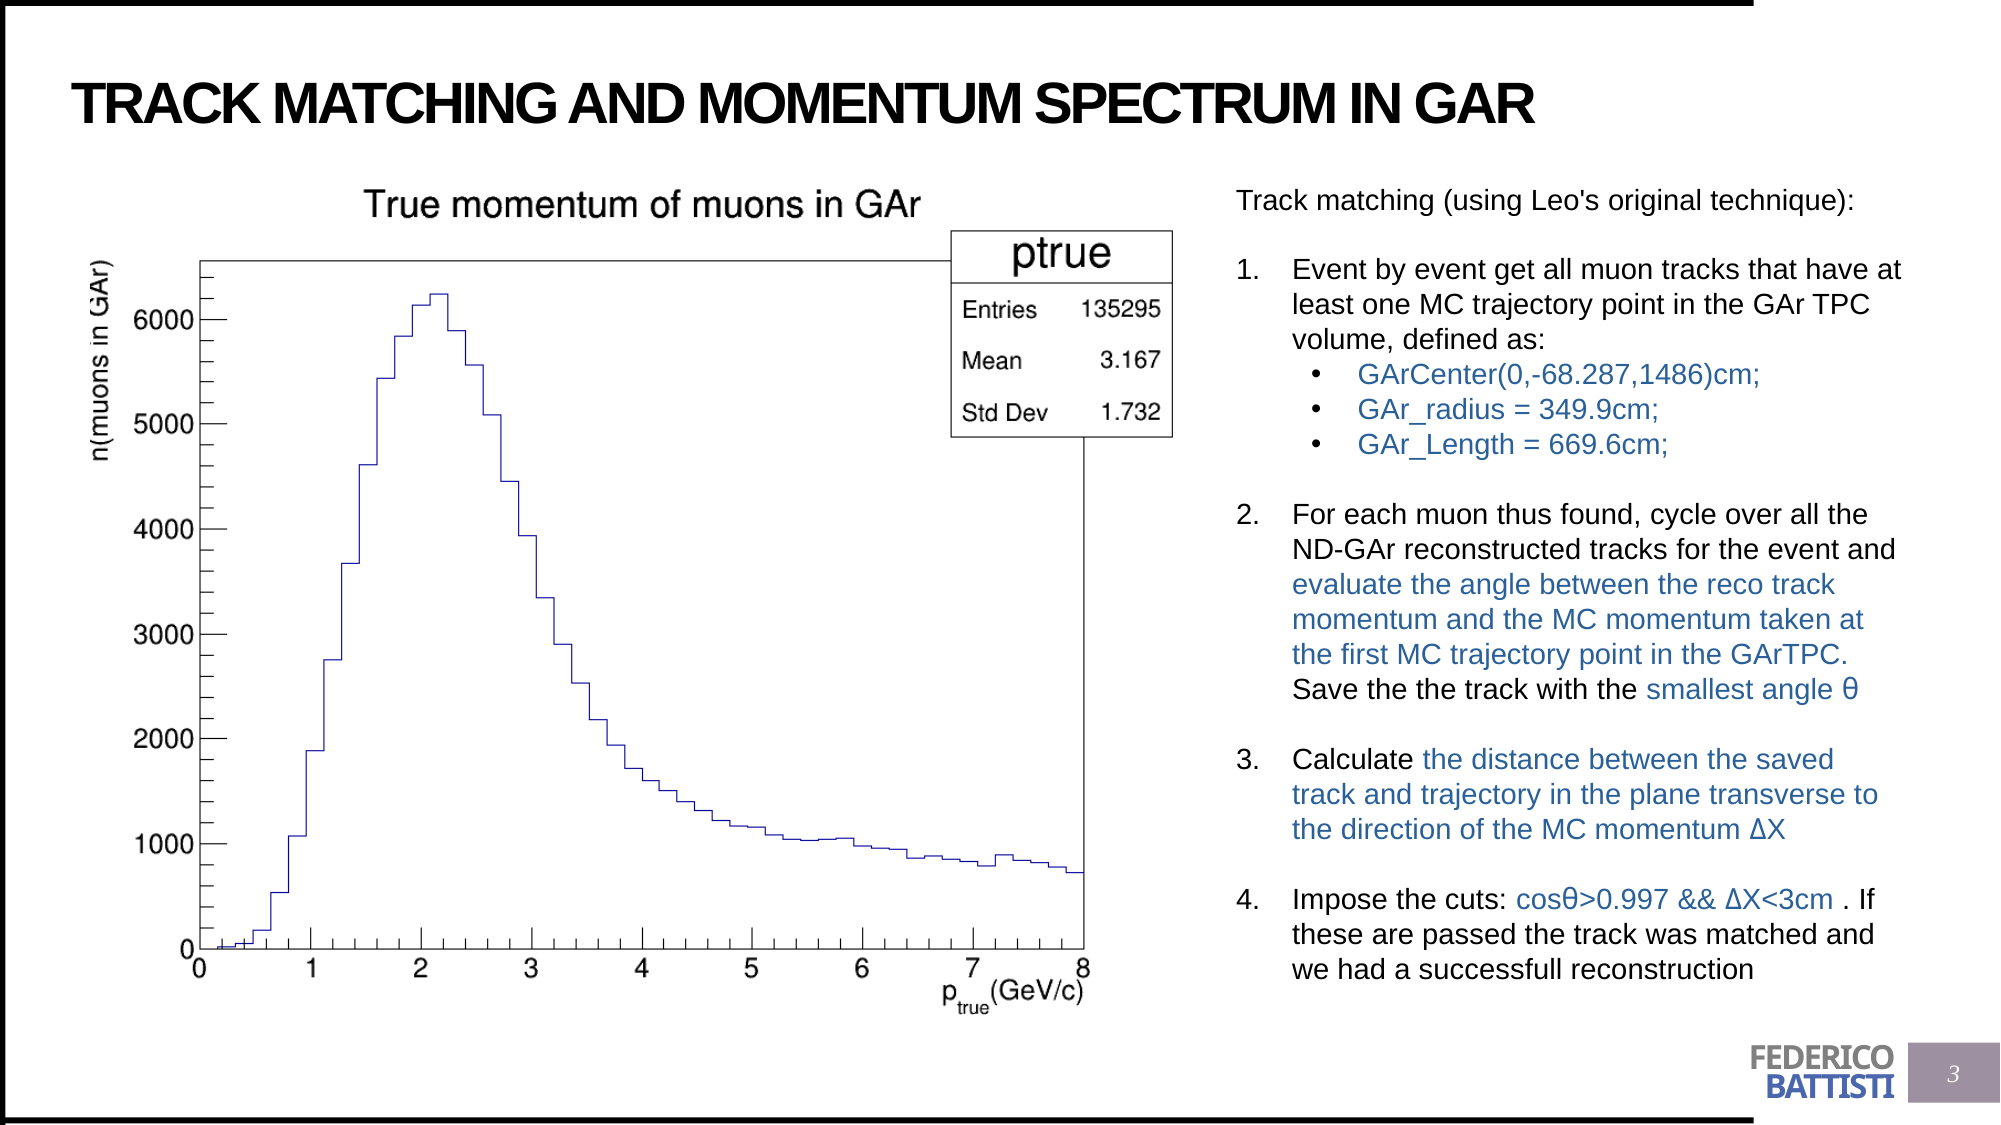

# TRACK MATCHING AND MOMENTUM SPECTRUM IN GAR
Track matching (using Leo's original technique):
Event by event get all muon tracks that have at least one MC trajectory point in the GAr TPC volume, defined as:
GArCenter(0,-68.287,1486)cm;
GAr_radius = 349.9cm;
GAr_Length = 669.6cm;
For each muon thus found, cycle over all the ND-GAr reconstructed tracks for the event and evaluate the angle between the reco track momentum and the MC momentum taken at the first MC trajectory point in the GArTPC. Save the the track with the smallest angle θ
Calculate the distance between the saved track and trajectory in the plane transverse to the direction of the MC momentum ΔX
Impose the cuts: cosθ>0.997 && ΔX<3cm . If these are passed the track was matched and we had a successfull reconstruction